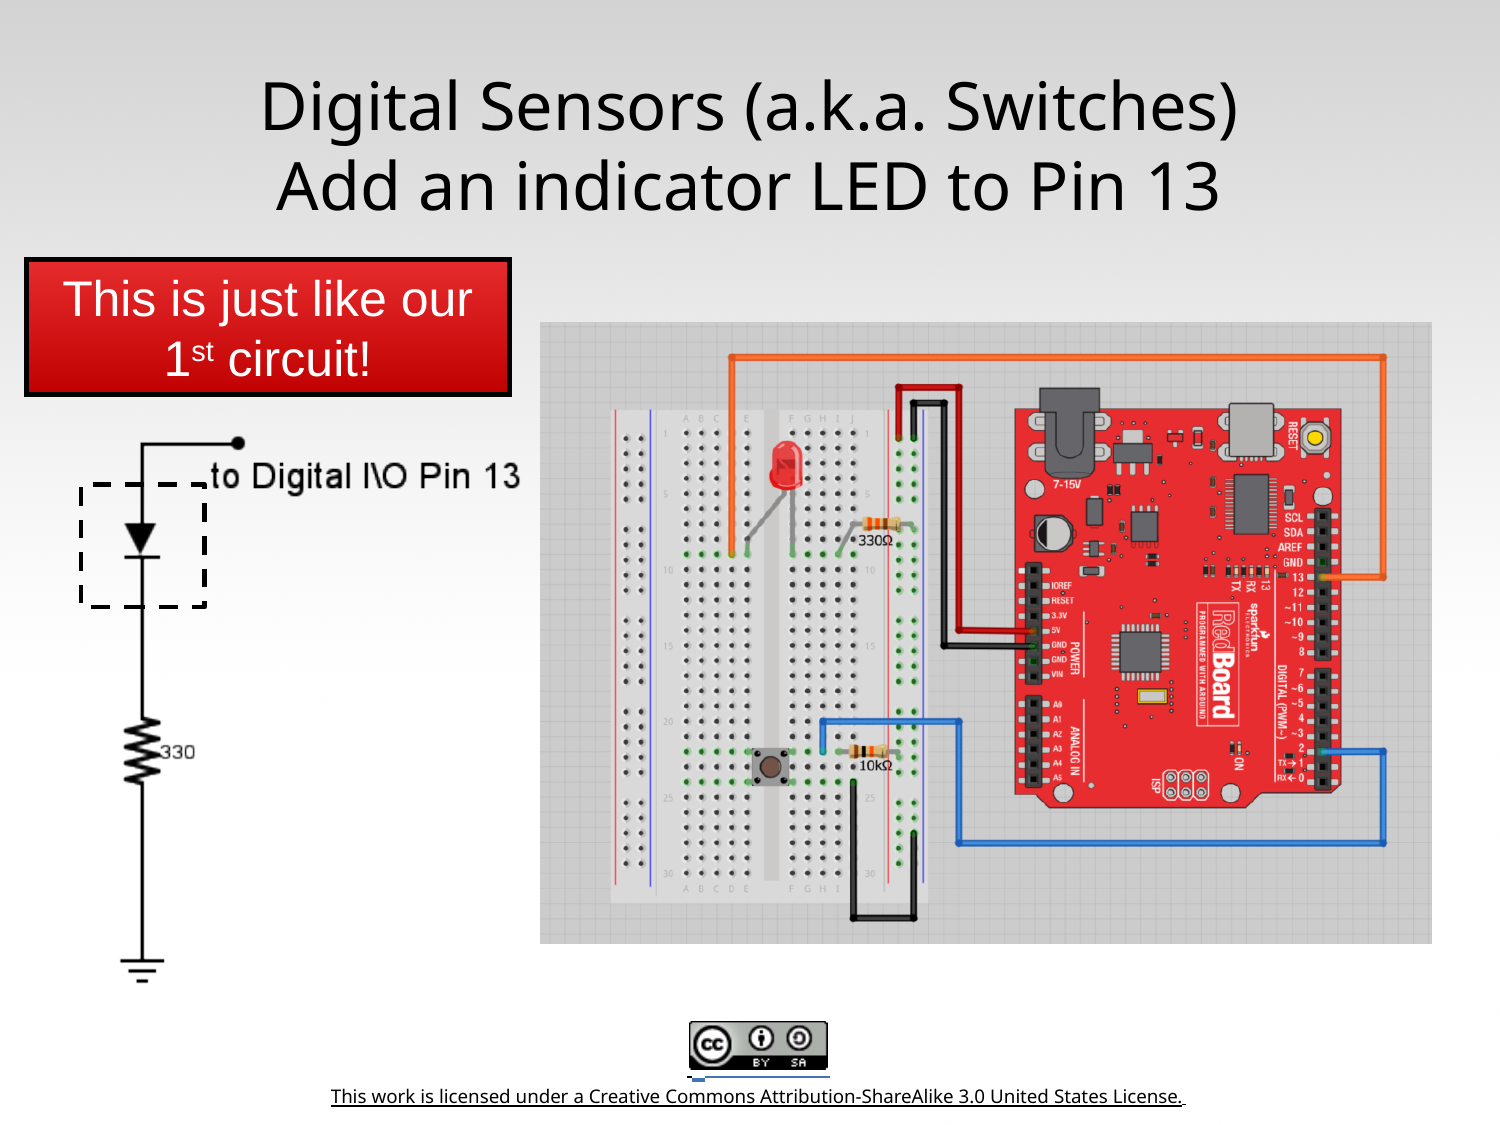

# Digital Sensors (a.k.a. Switches) Add an indicator LED to Pin 13
This is just like our 1st circuit!